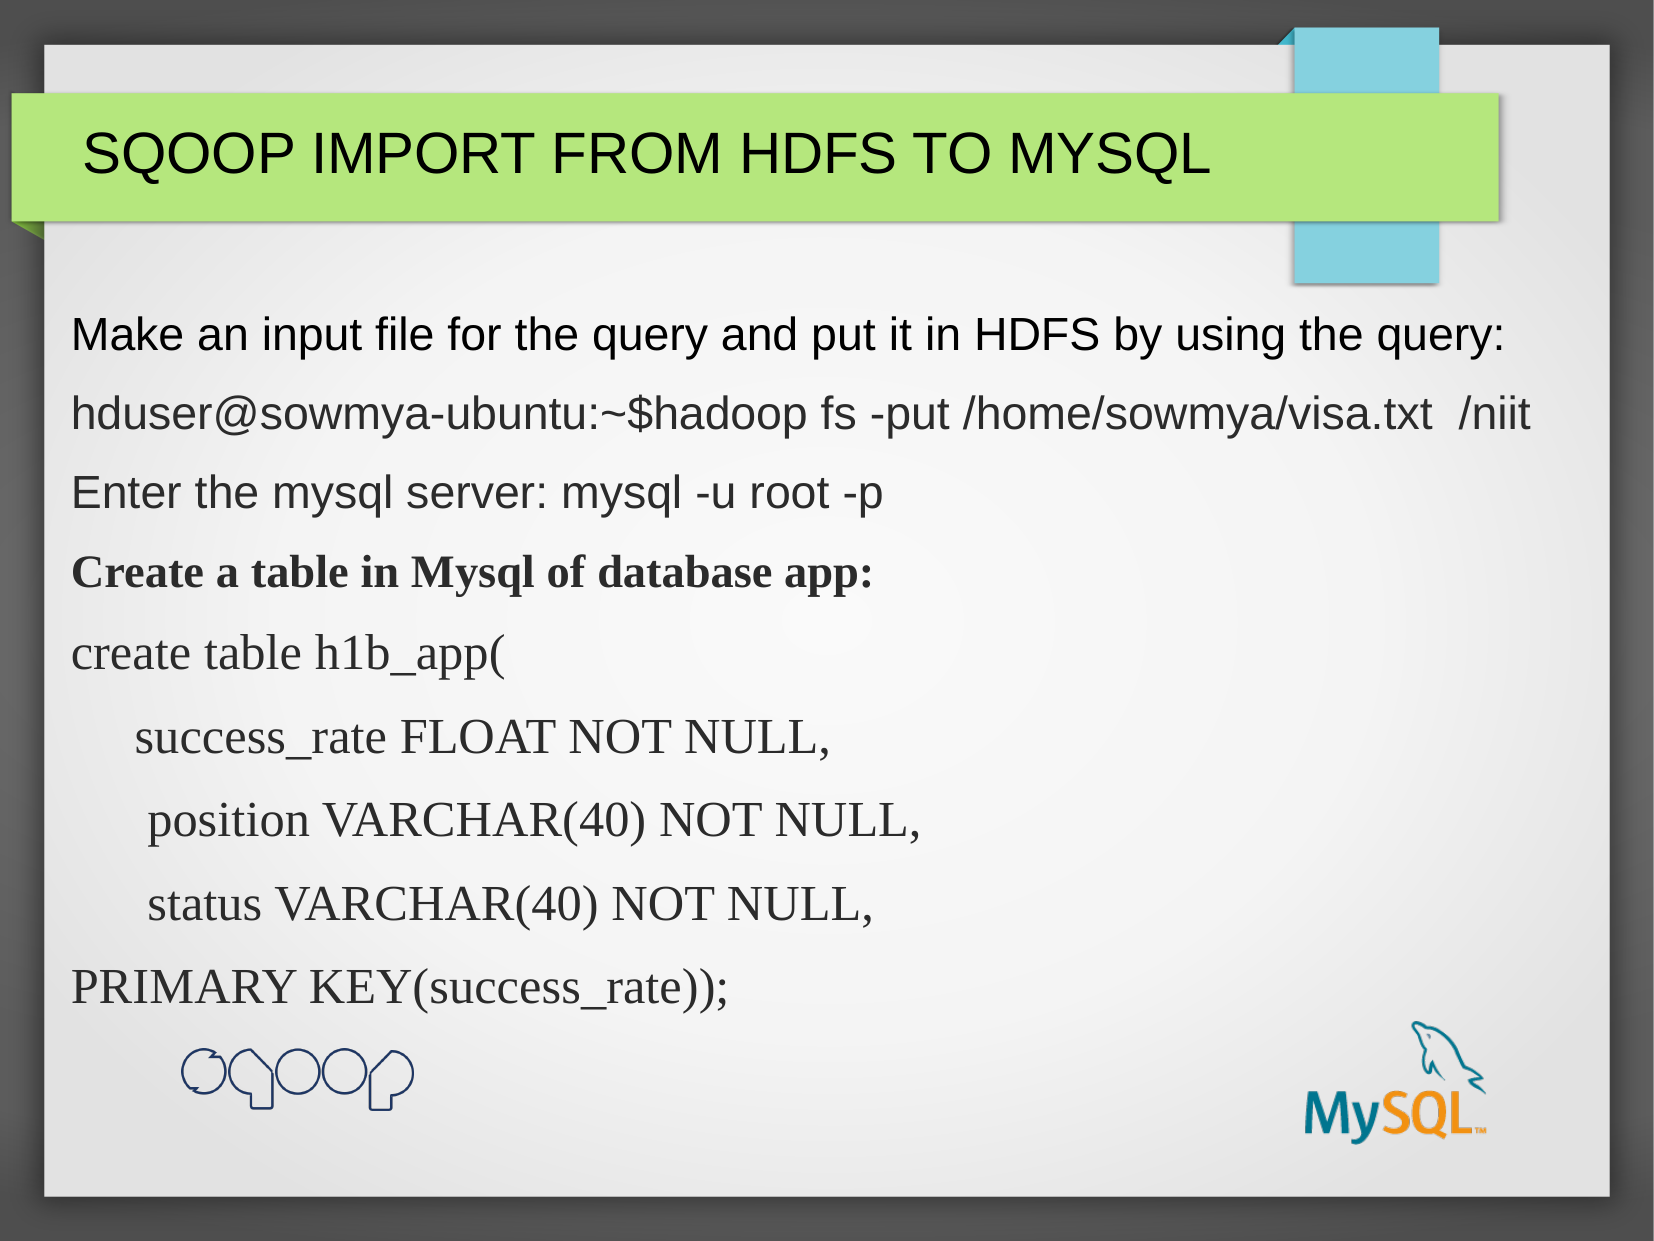

# SQOOP IMPORT FROM HDFS TO MYSQL
Make an input file for the query and put it in HDFS by using the query:
hduser@sowmya-ubuntu:~$hadoop fs -put /home/sowmya/visa.txt /niit
Enter the mysql server: mysql -u root -p
Create a table in Mysql of database app:
create table h1b_app(
 success_rate FLOAT NOT NULL,
 position VARCHAR(40) NOT NULL,
 status VARCHAR(40) NOT NULL,
PRIMARY KEY(success_rate));